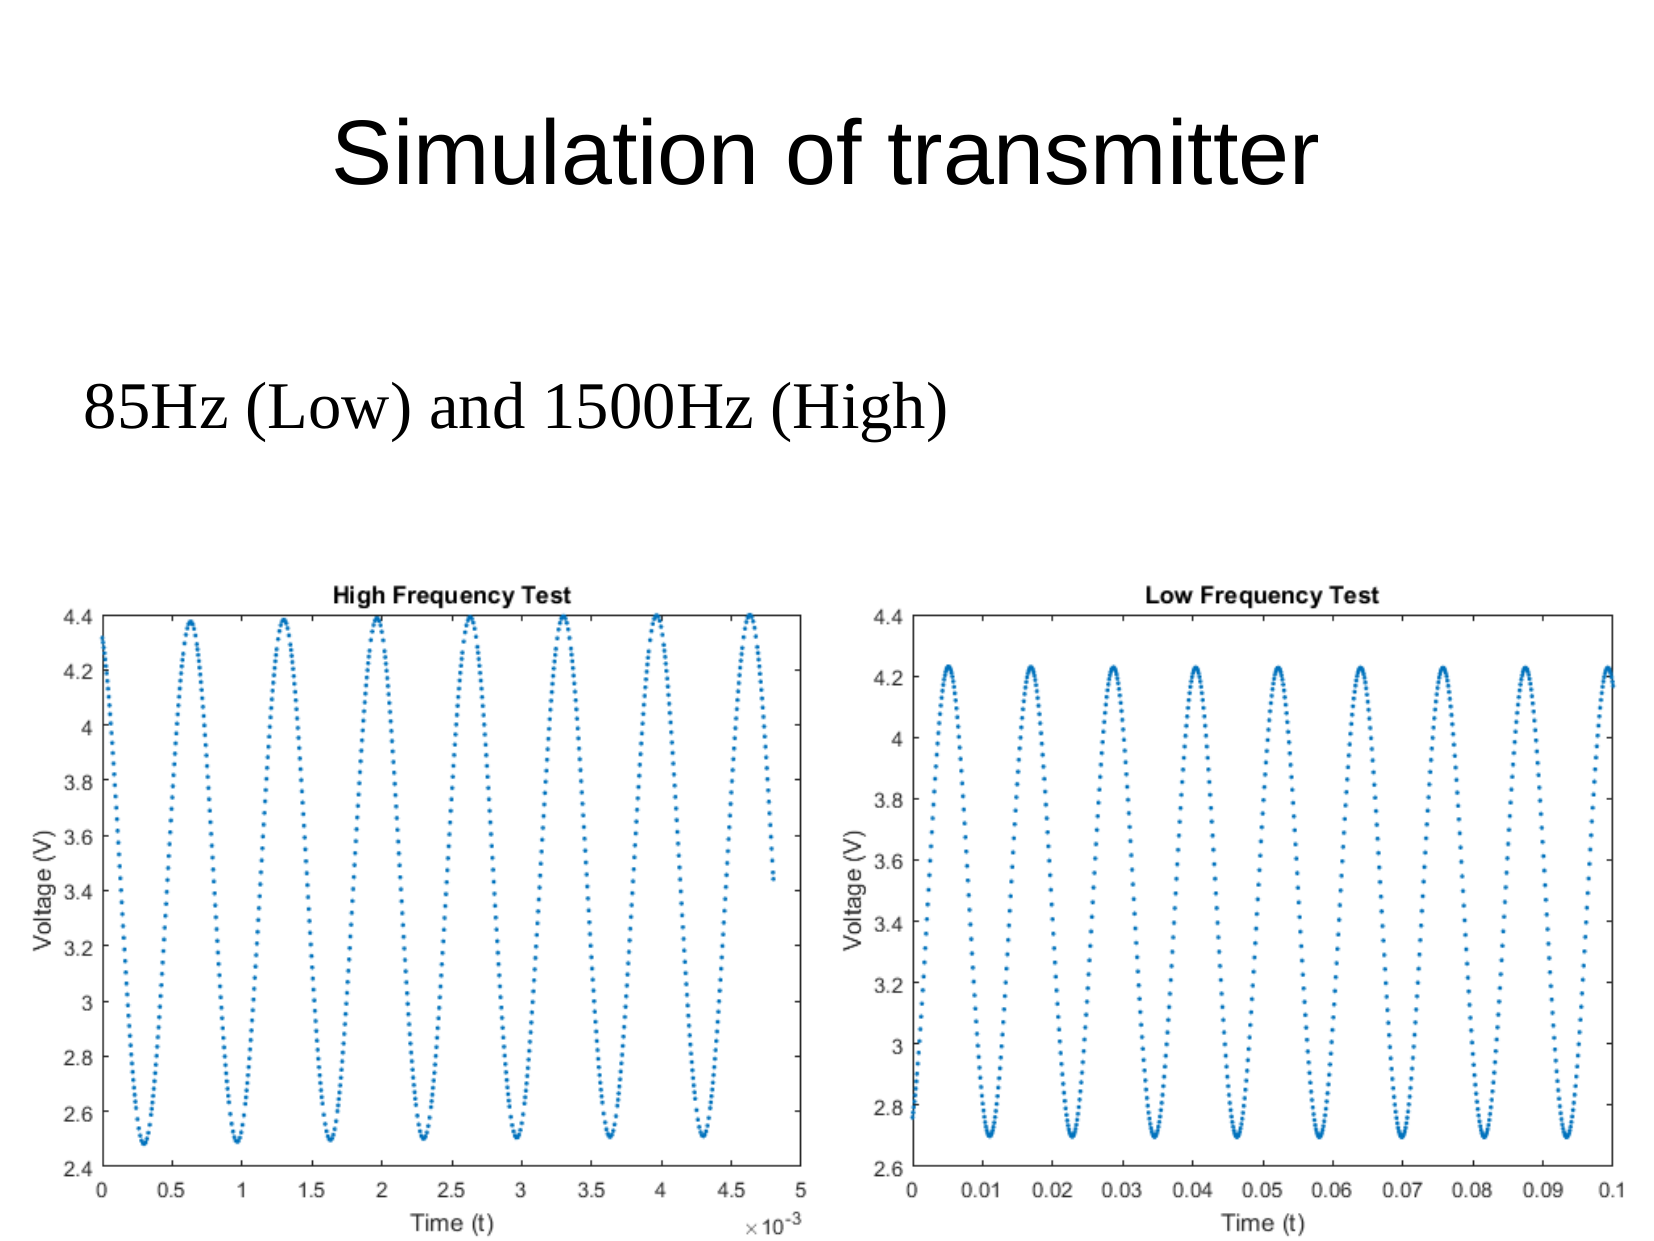

# Simulation of transmitter
85Hz (Low) and 1500Hz (High)